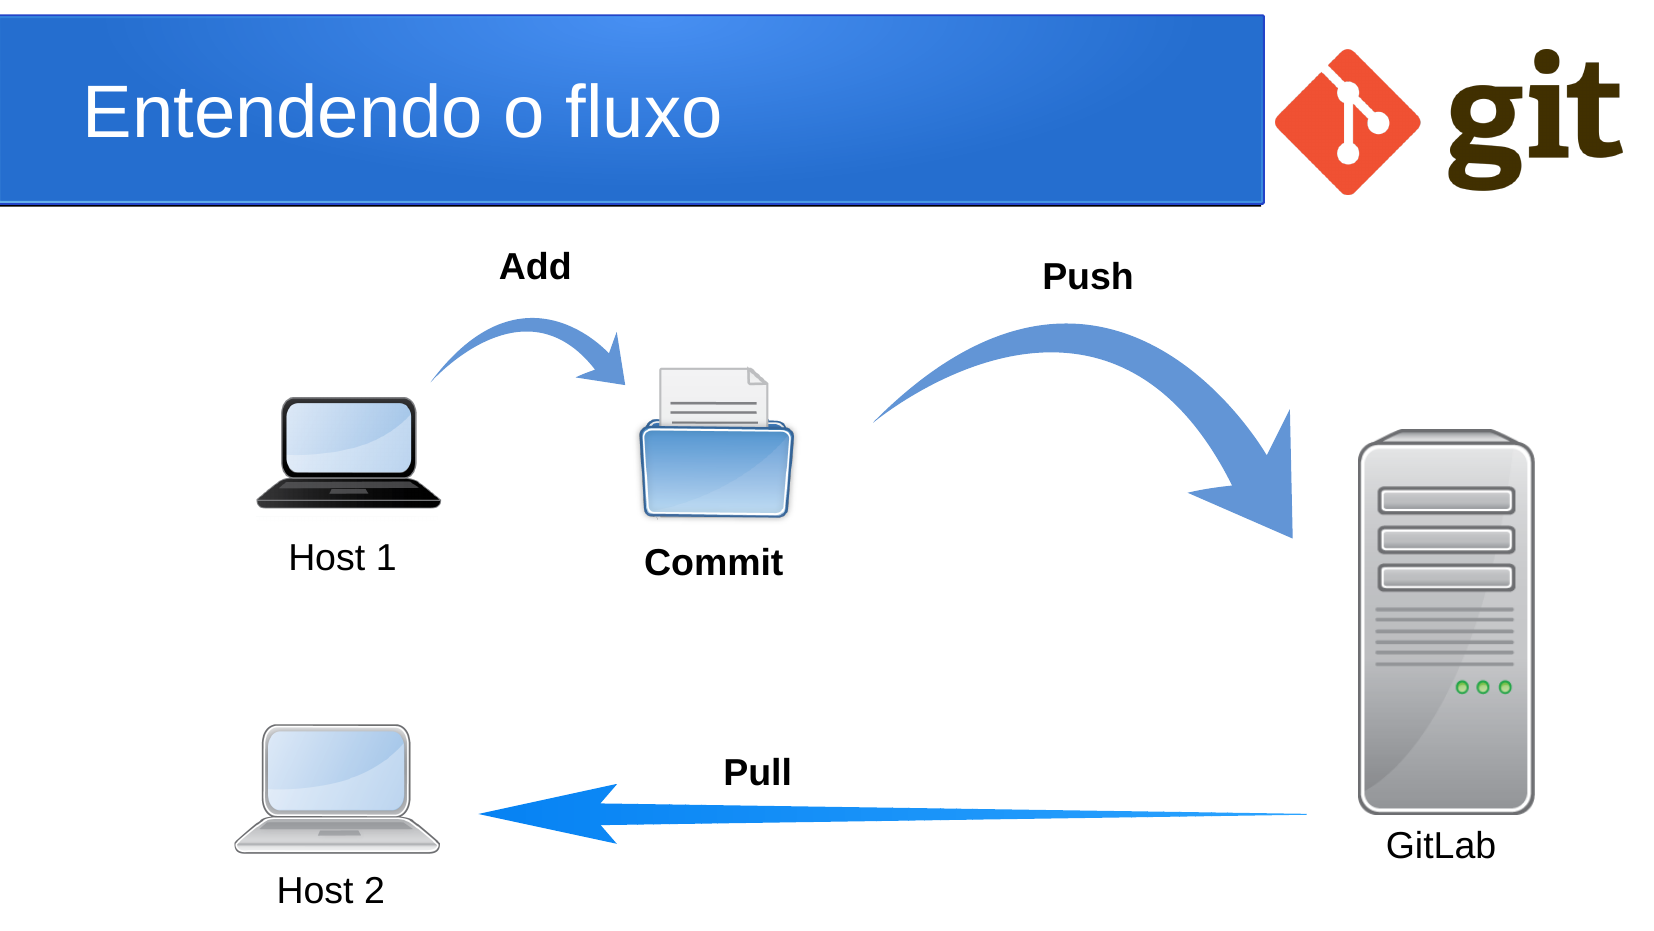

# Entendendo o fluxo
Add
Push
Host 1
Commit
Pull
GitLab
Host 2